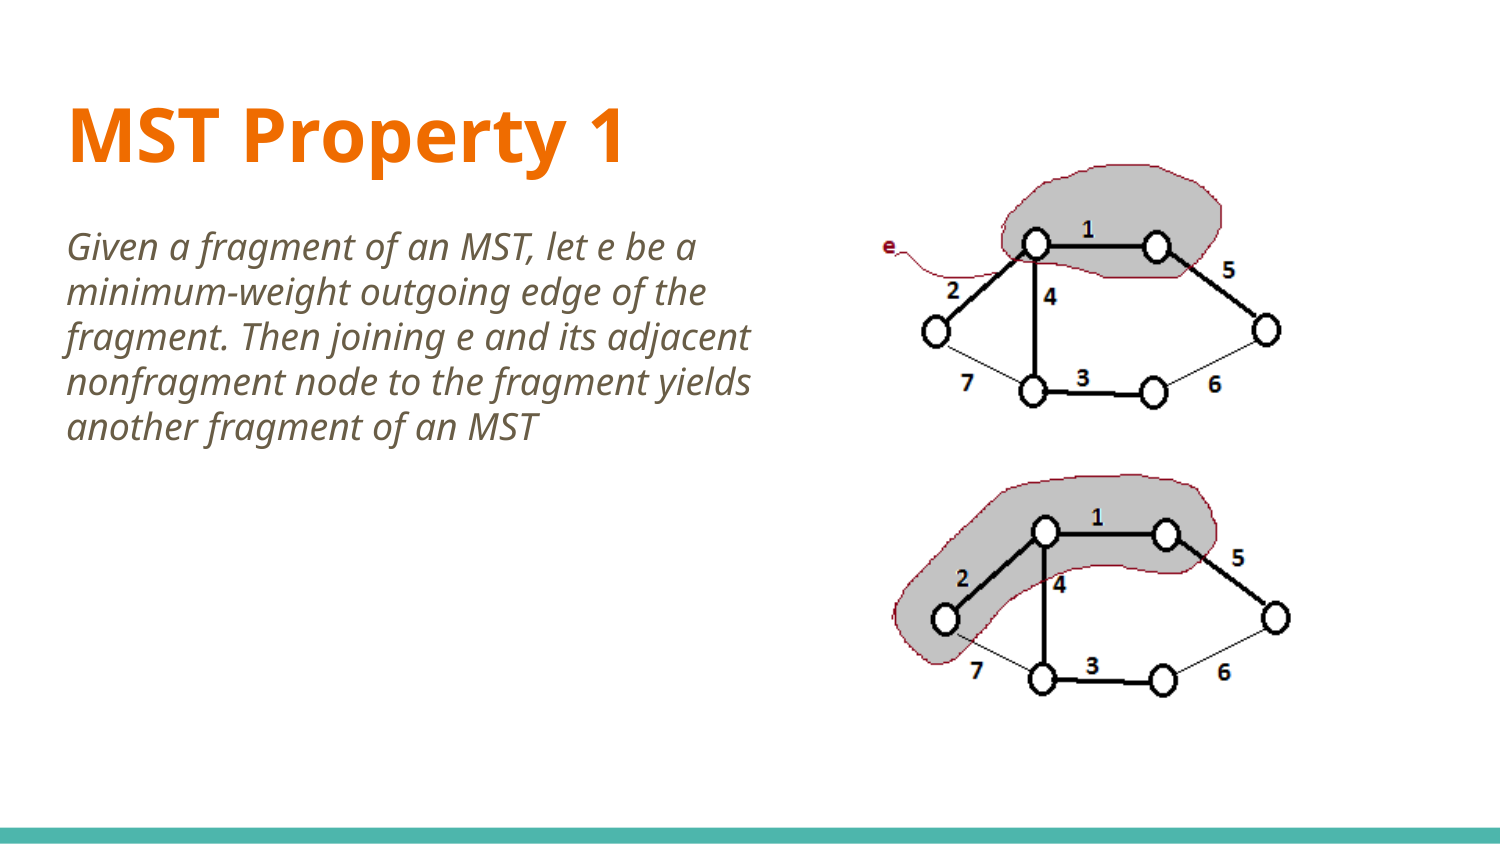

# MST Property 1
Given a fragment of an MST, let e be a minimum-weight outgoing edge of the fragment. Then joining e and its adjacent nonfragment node to the fragment yields another fragment of an MST